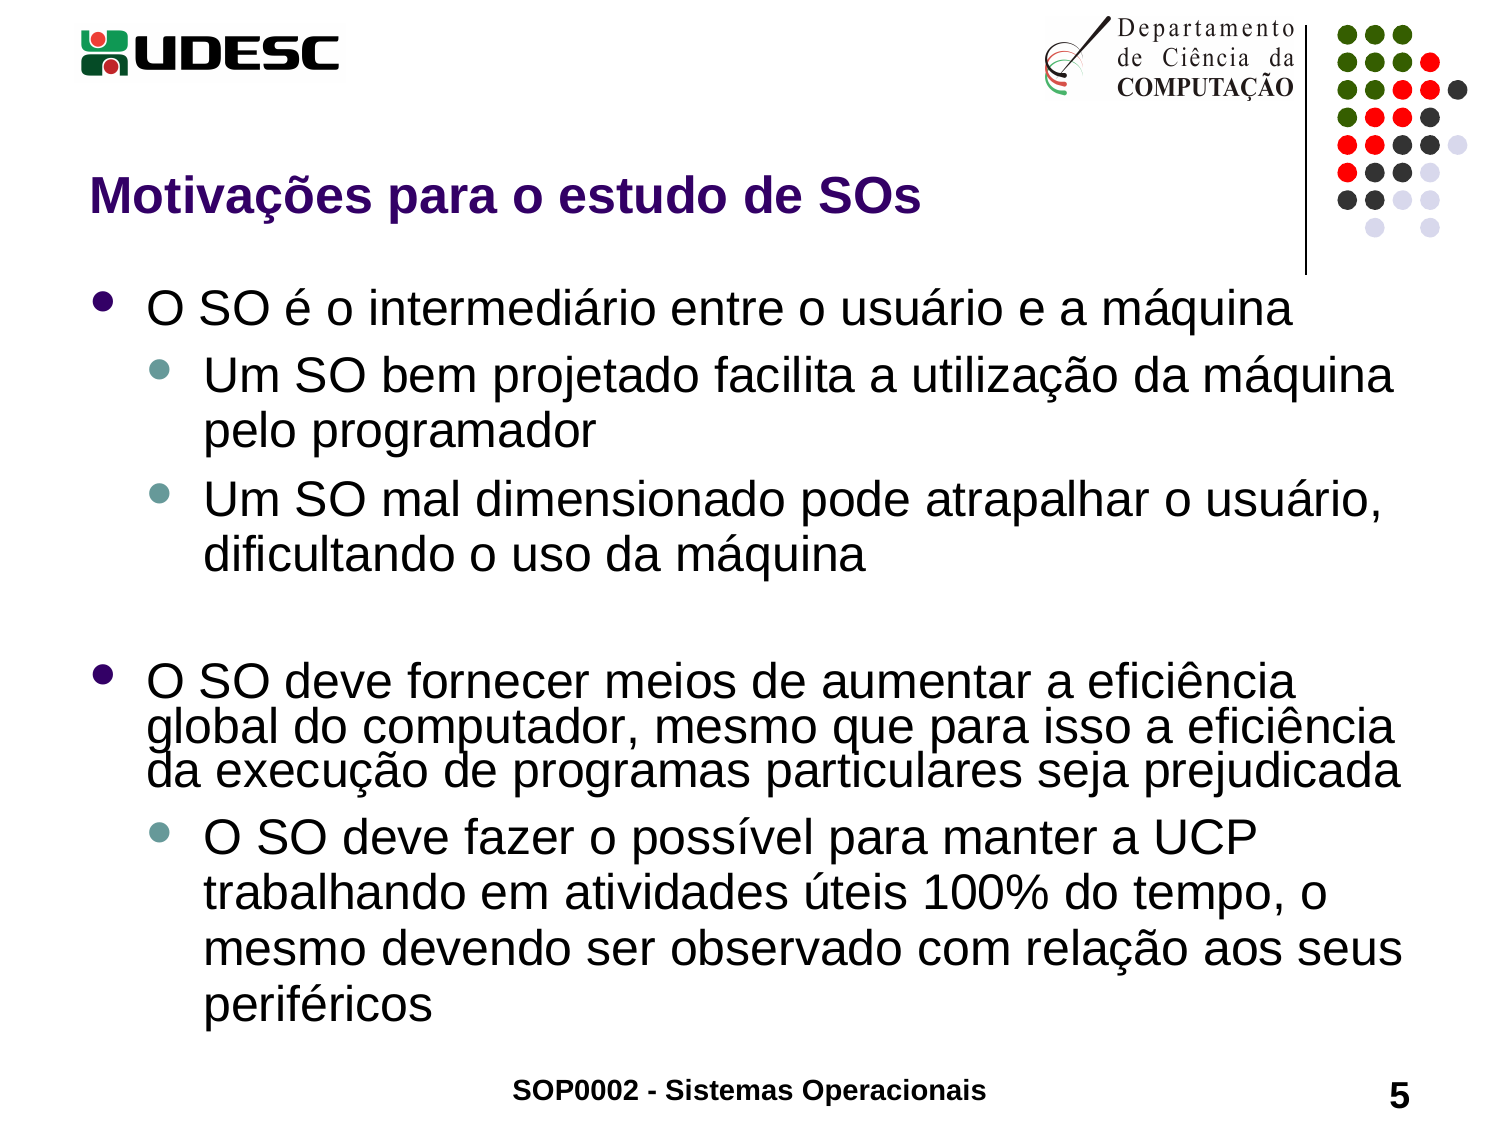

# Motivações para o estudo de SOs
O SO é o intermediário entre o usuário e a máquina
Um SO bem projetado facilita a utilização da máquina pelo programador
Um SO mal dimensionado pode atrapalhar o usuário, dificultando o uso da máquina
O SO deve fornecer meios de aumentar a eficiência global do computador, mesmo que para isso a eficiência da execução de programas particulares seja prejudicada
O SO deve fazer o possível para manter a UCP trabalhando em atividades úteis 100% do tempo, o mesmo devendo ser observado com relação aos seus periféricos
5